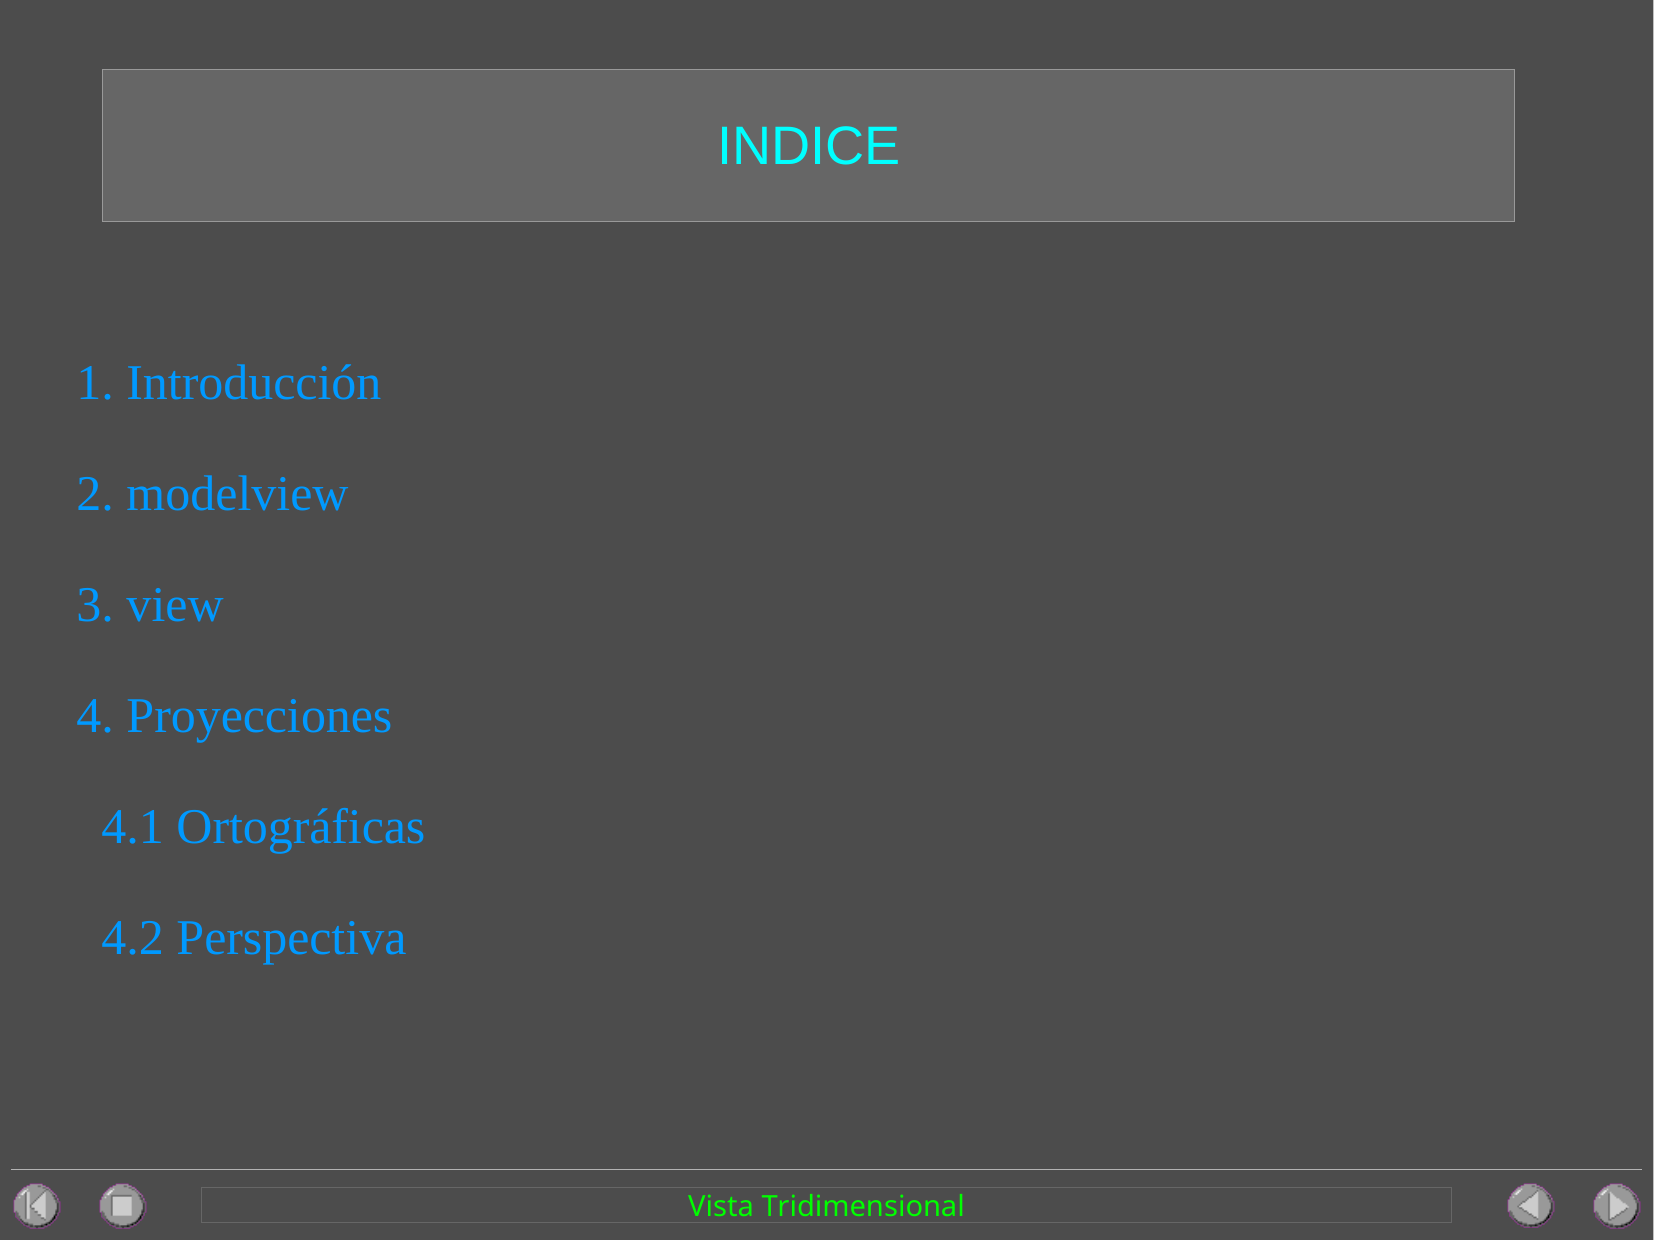

# INDICE
1. Introducción
2. modelview
3. view
4. Proyecciones
 4.1 Ortográficas
 4.2 Perspectiva